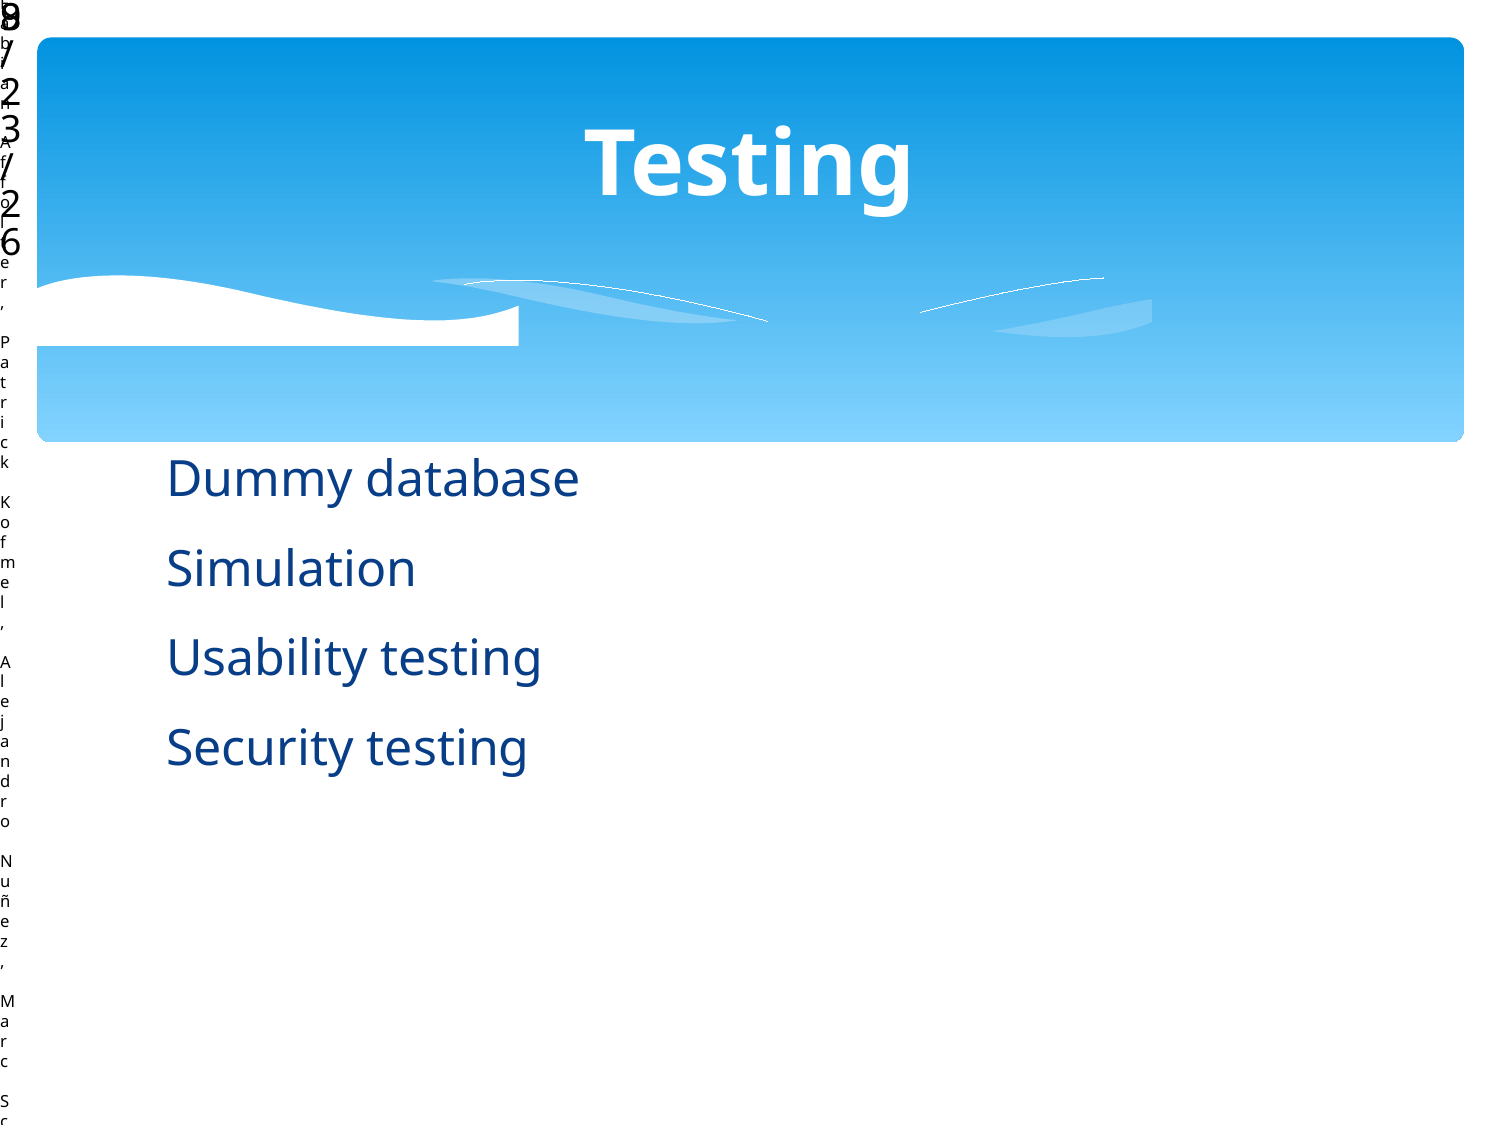

Fabian Affolter, Patrick Kofmel, Alejandro Nuñez, Marc Schärer, Arthur van Ommen
Testing
# Dummy database
Simulation
Usability testing
Security testing